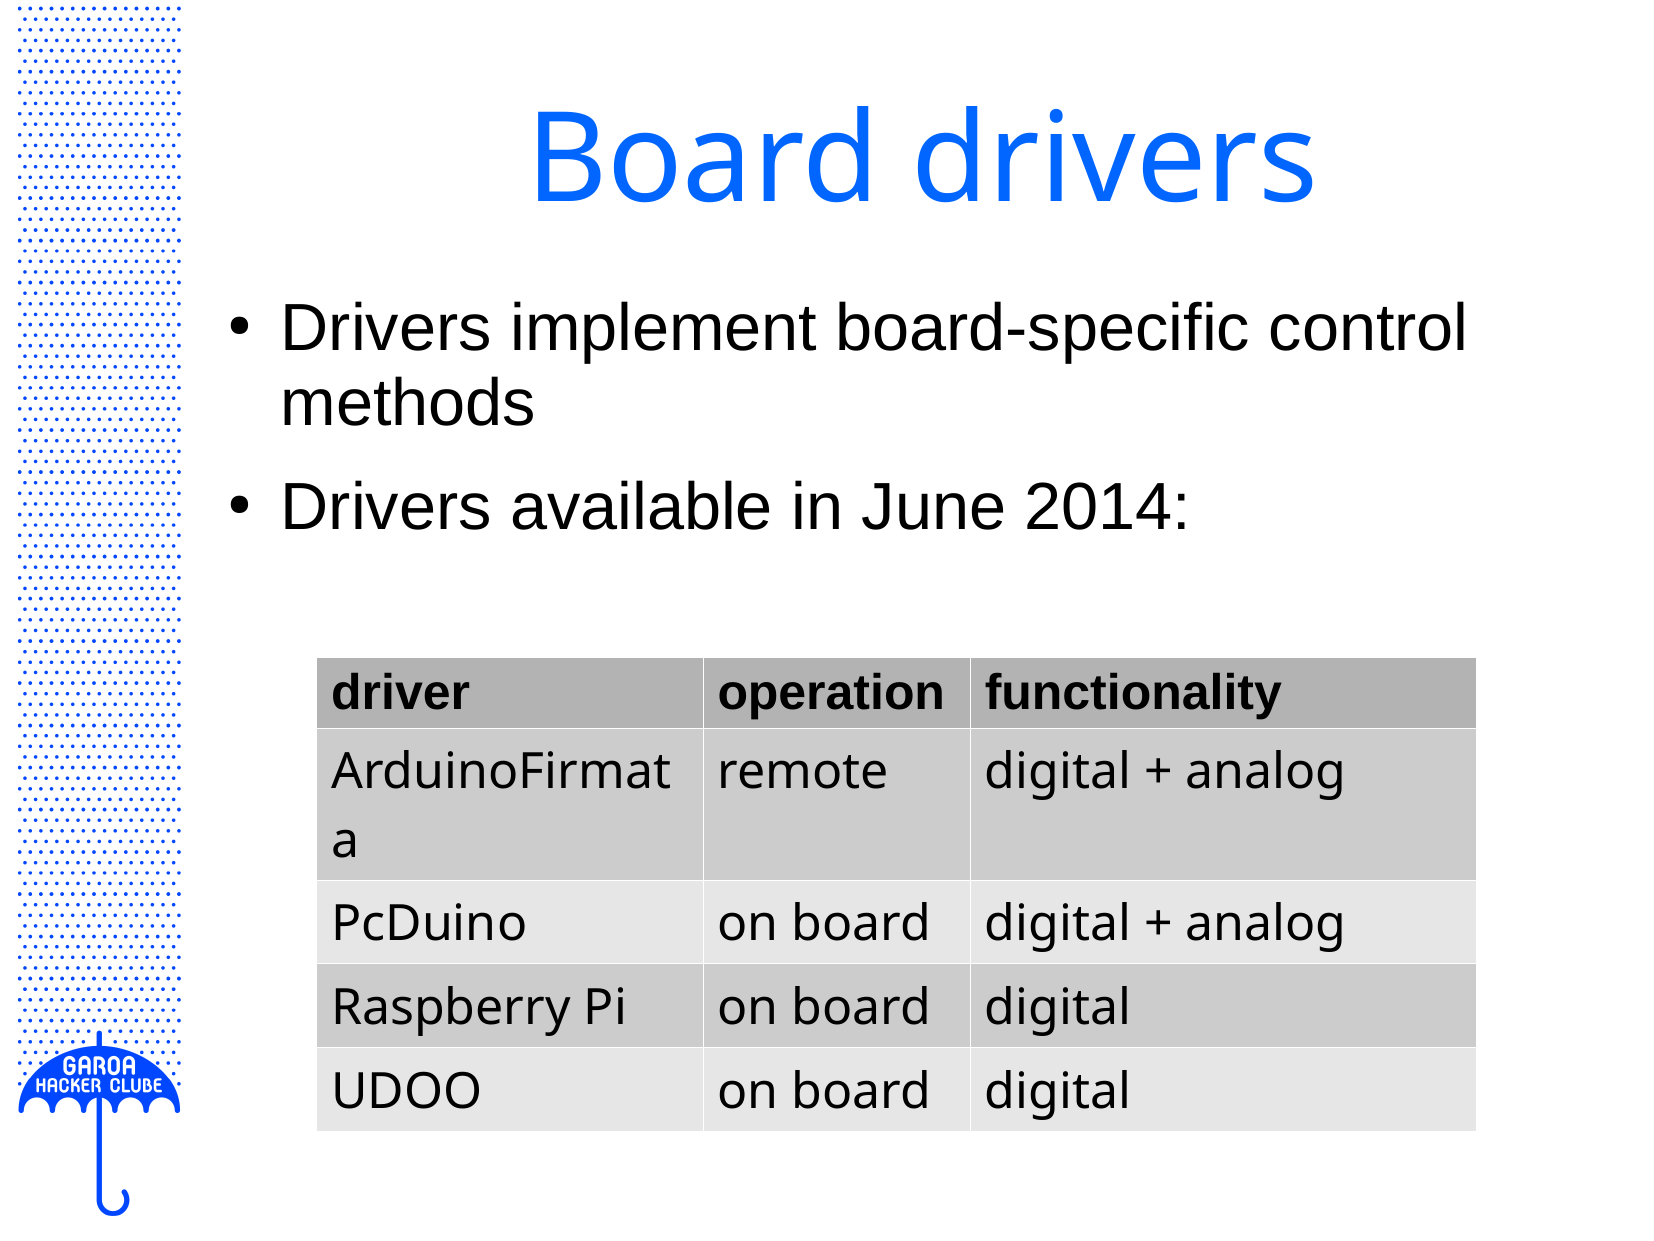

# Board drivers
Drivers implement board-specific control methods
Drivers available in June 2014:
| driver | operation | functionality |
| --- | --- | --- |
| ArduinoFirmata | remote | digital + analog |
| PcDuino | on board | digital + analog |
| Raspberry Pi | on board | digital |
| UDOO | on board | digital |